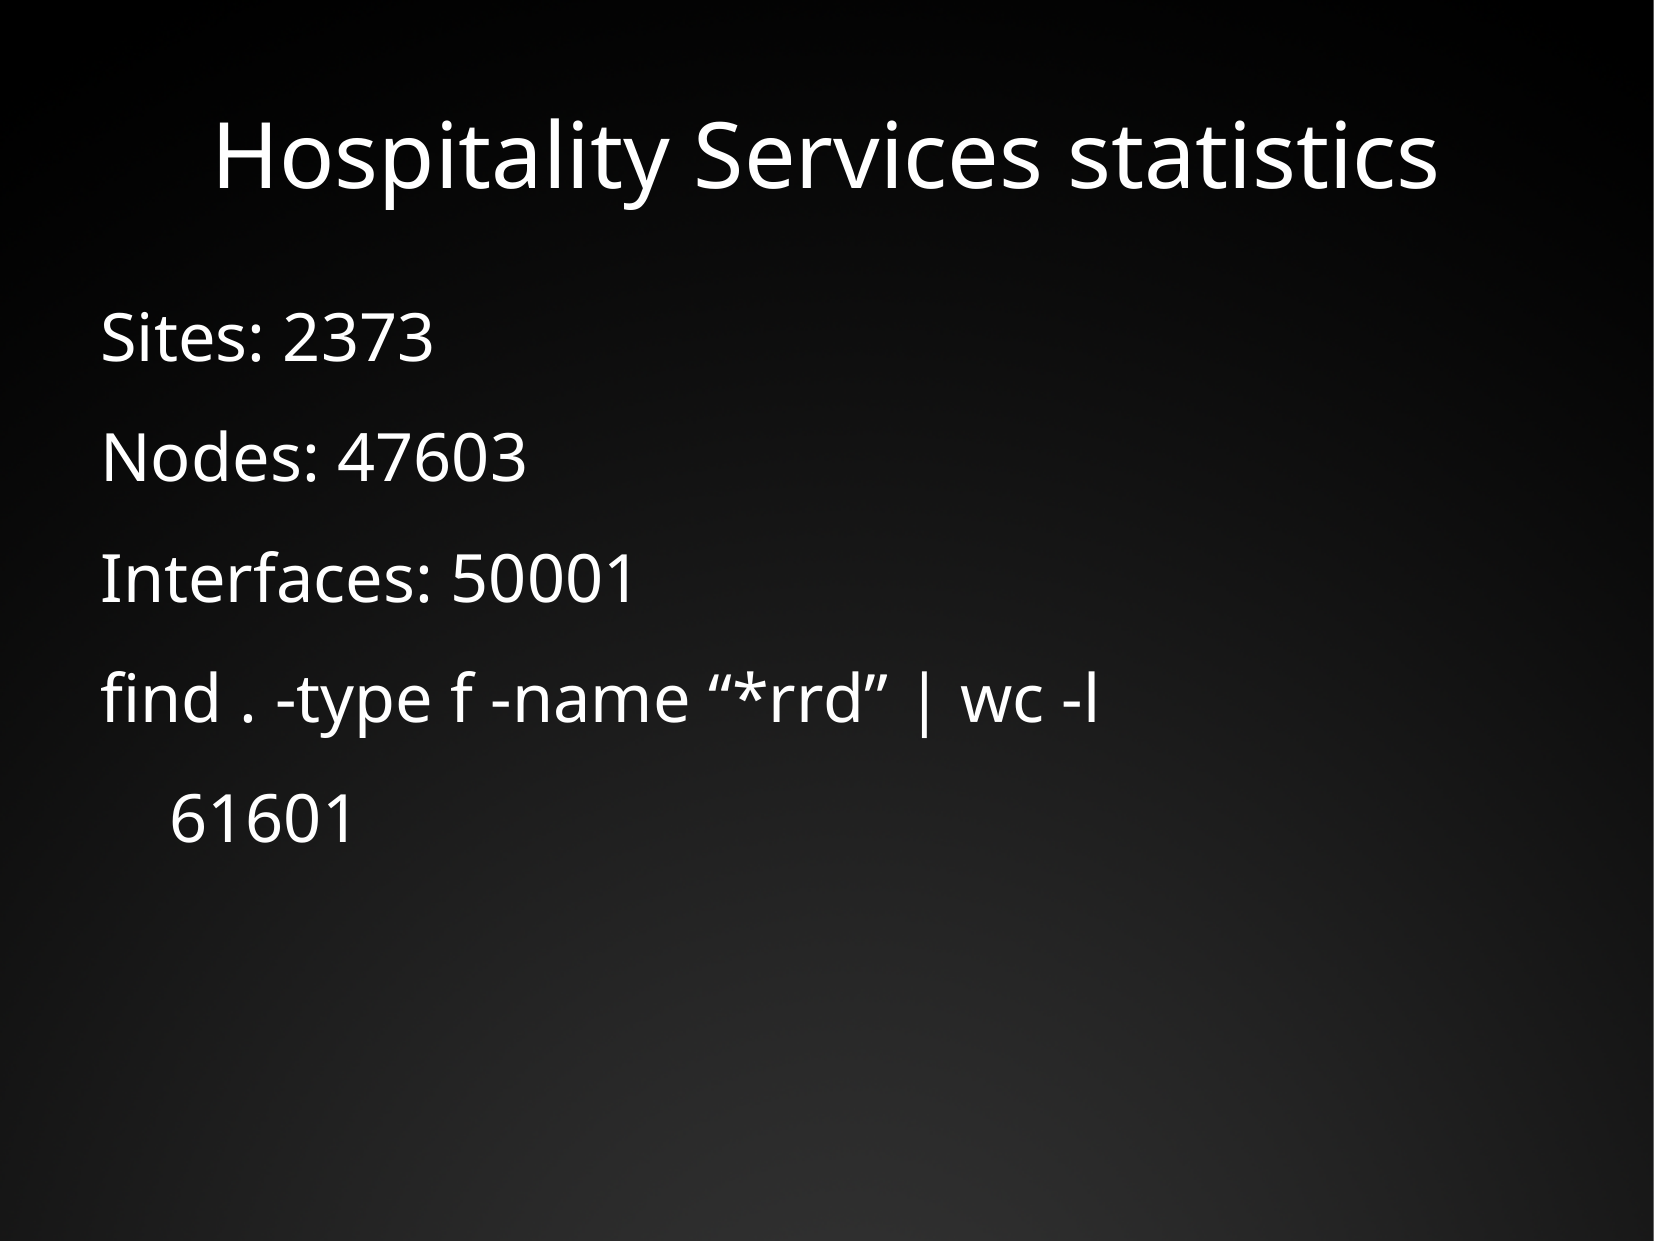

# Hospitality Services statistics
Sites: 2373
Nodes: 47603
Interfaces: 50001
find . -type f -name “*rrd” | wc -l
 61601